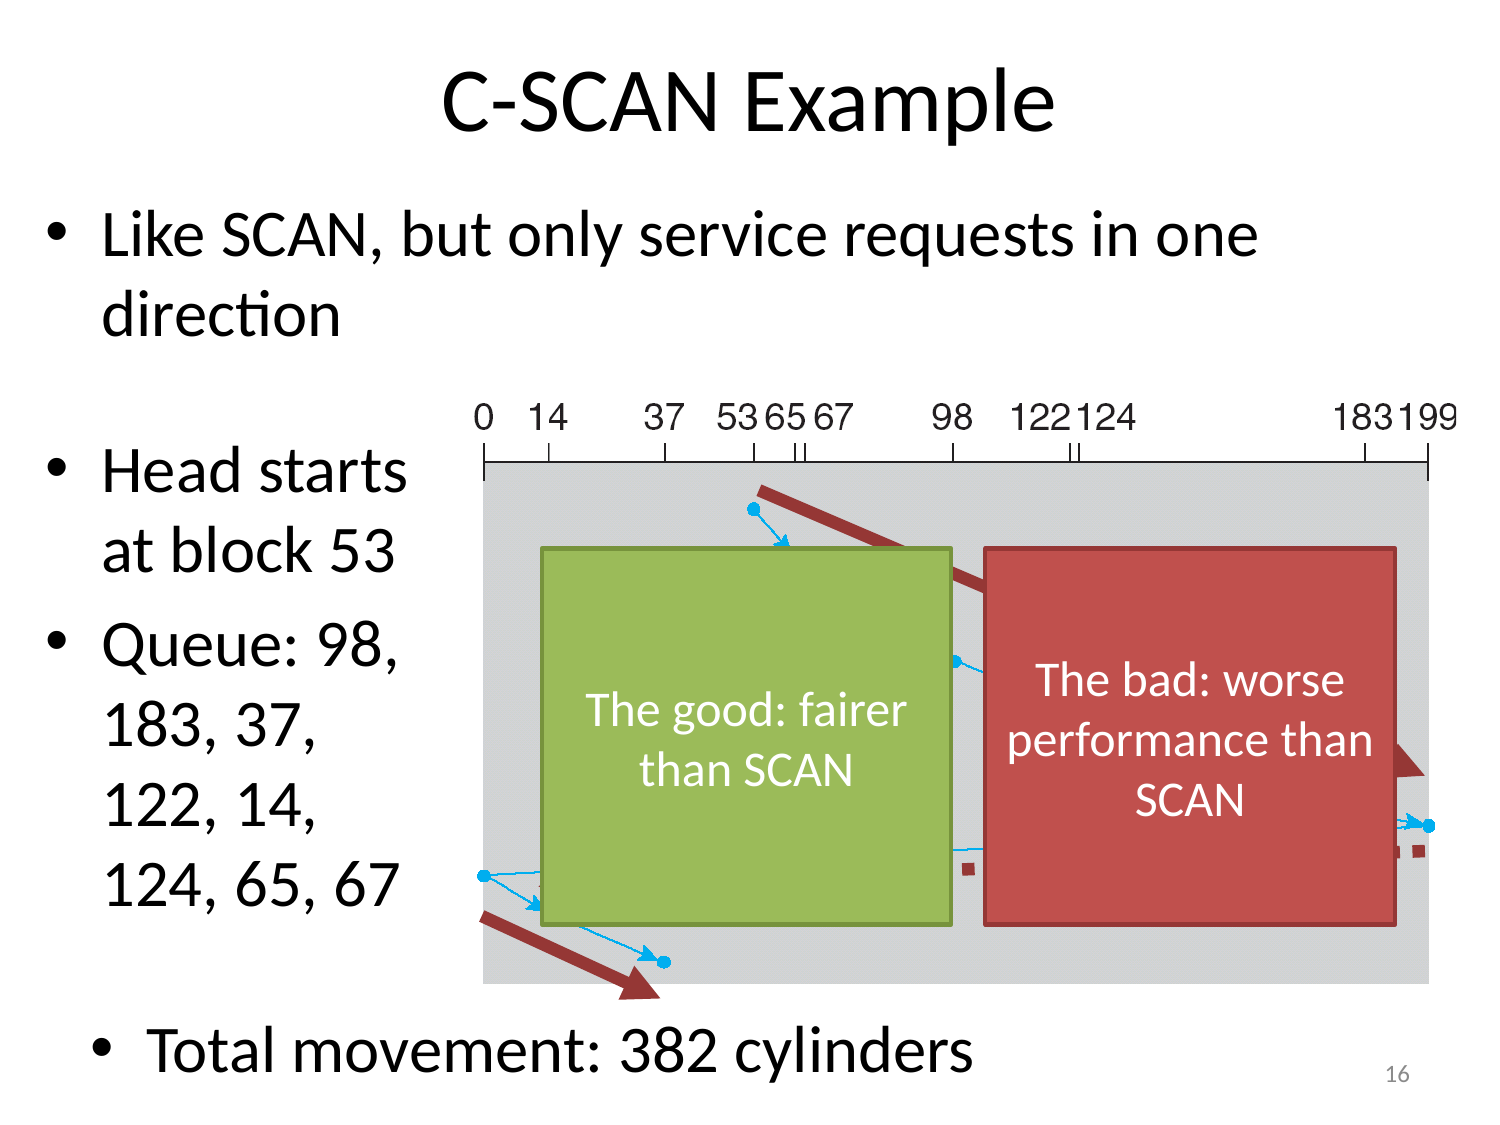

# C-SCAN Example
Like SCAN, but only service requests in one direction
Head starts at block 53
Queue: 98, 183, 37, 122, 14, 124, 65, 67
The good: fairer than SCAN
The bad: worse performance than SCAN
Total movement: 382 cylinders